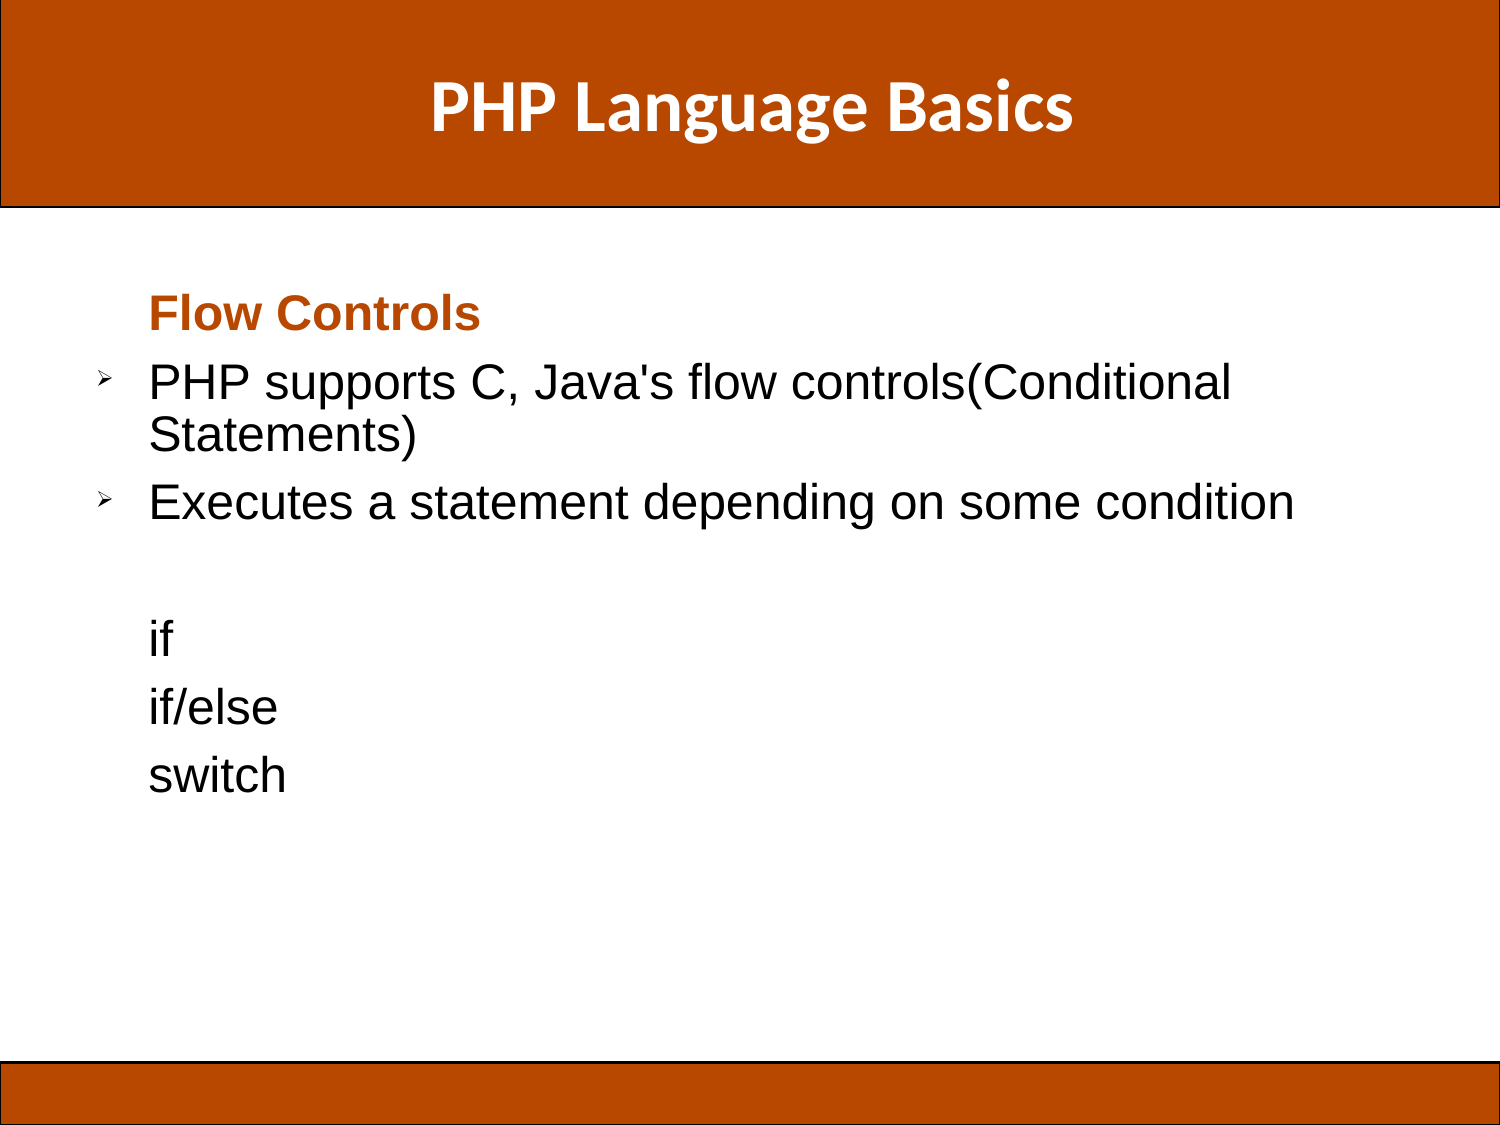

PHP Language Basics
# Flow Controls
PHP supports C, Java's flow controls(Conditional Statements)
Executes a statement depending on some condition
if
if/else
switch